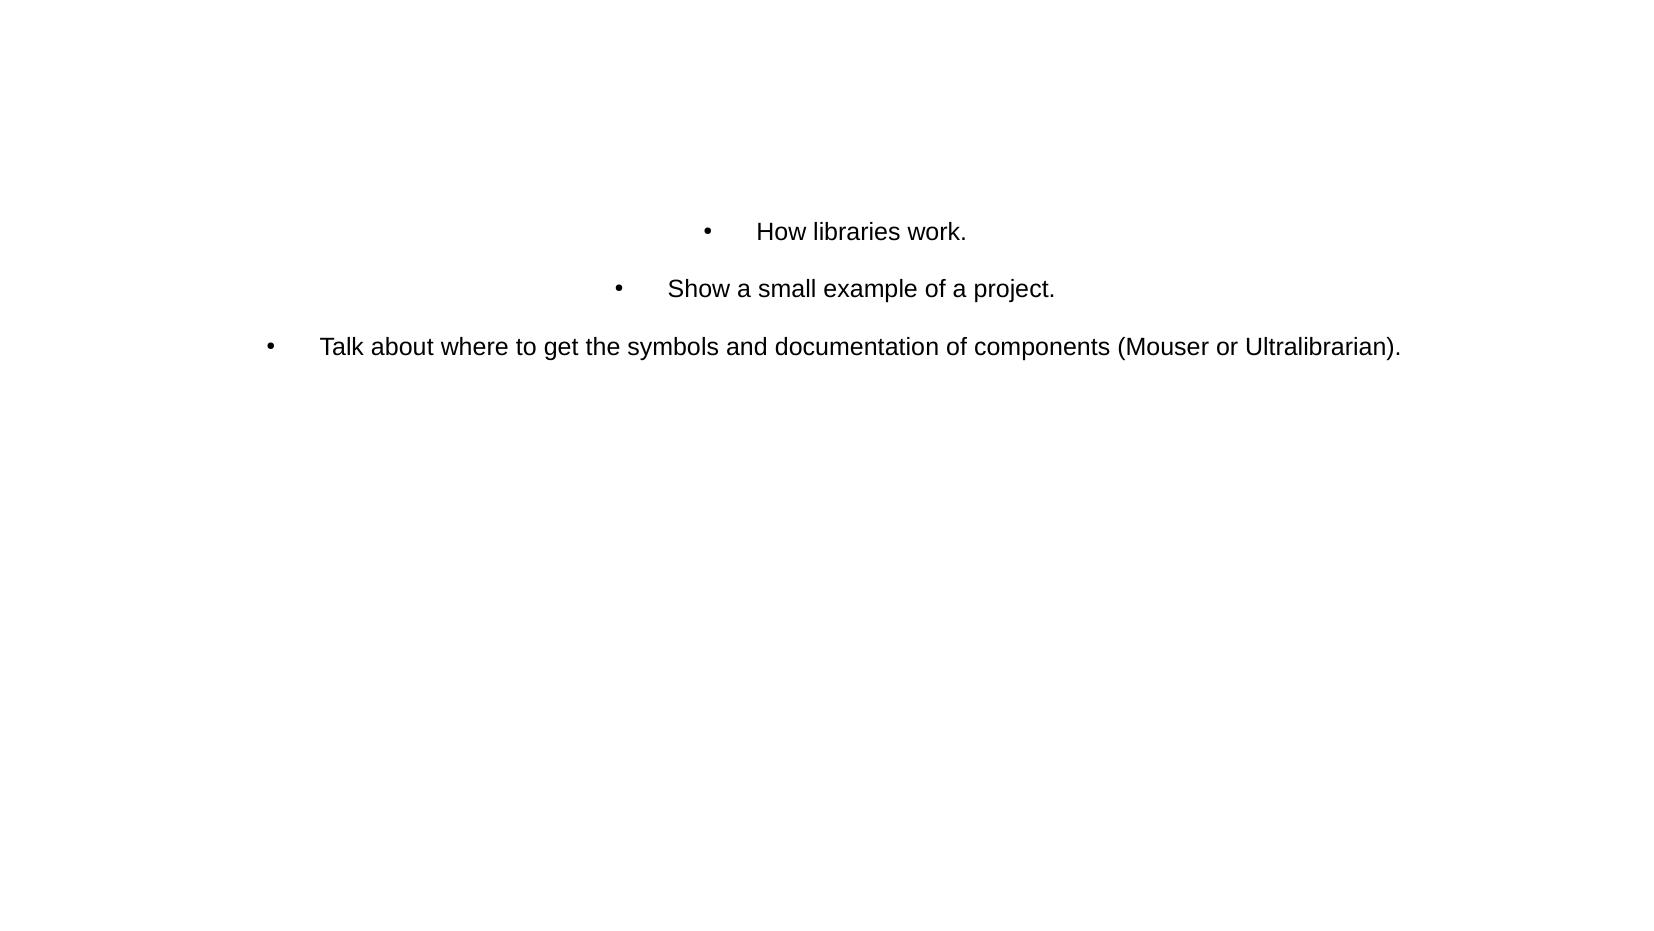

#
How libraries work.
Show a small example of a project.
Talk about where to get the symbols and documentation of components (Mouser or Ultralibrarian).